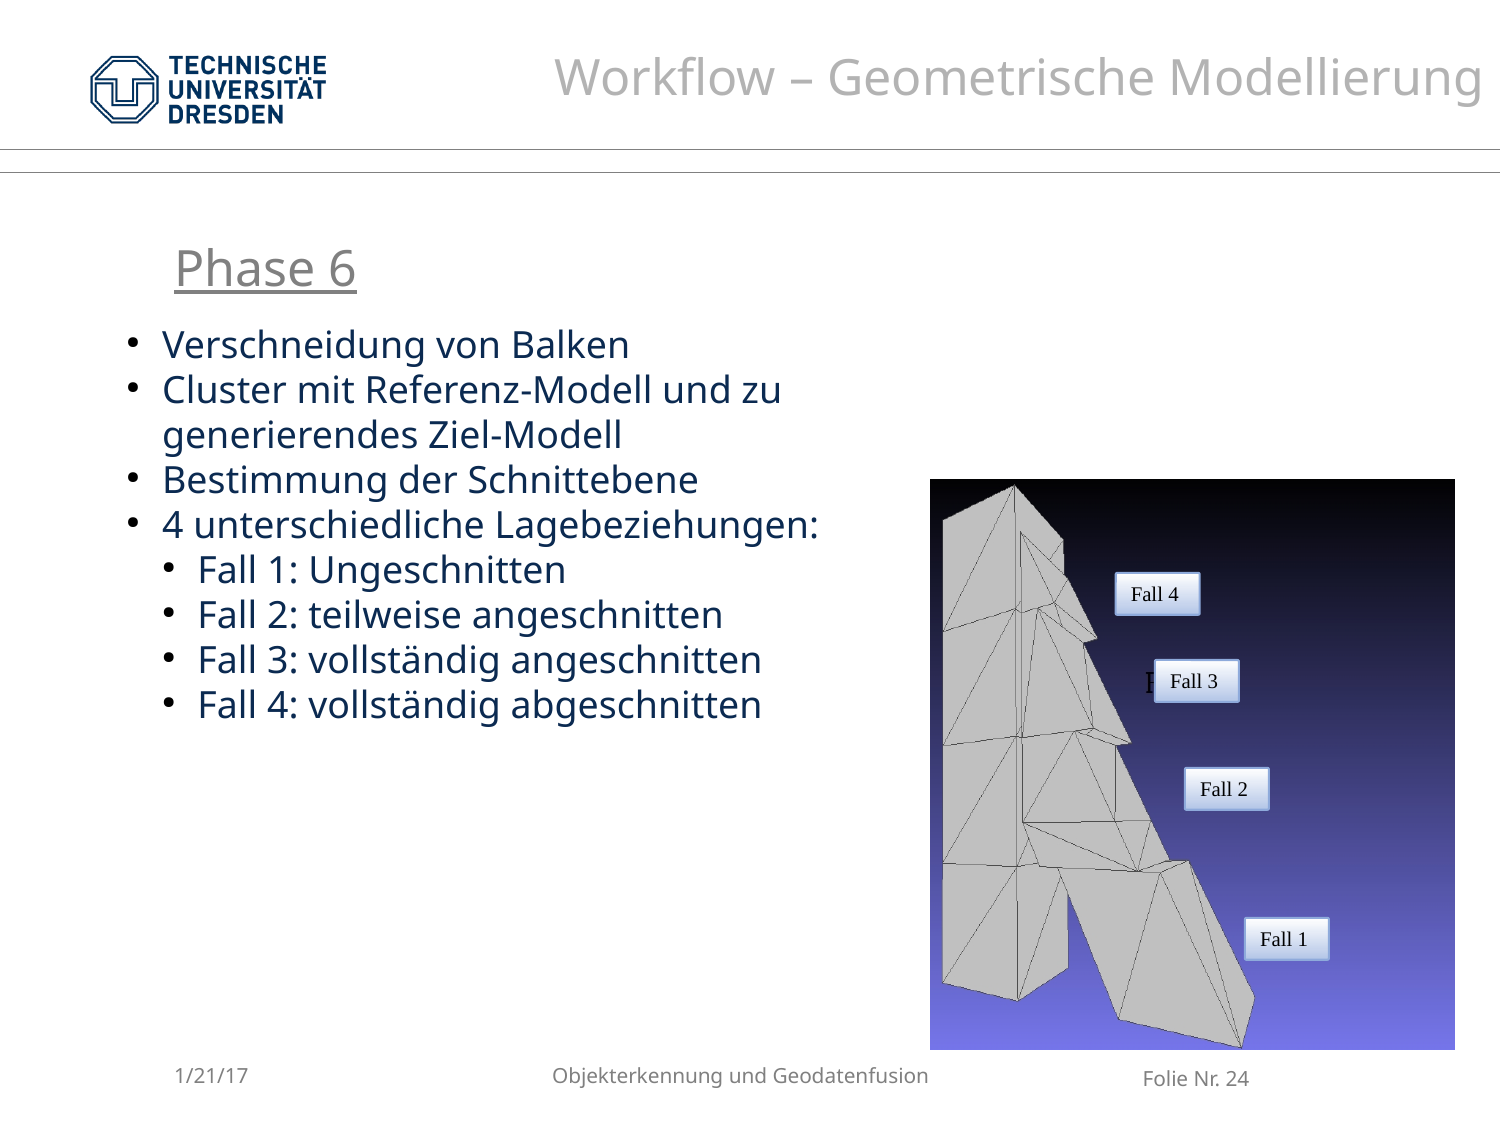

Workflow – Geometrische Modellierung
Phase 6
Verschneidung von Balken
Cluster mit Referenz-Modell und zu generierendes Ziel-Modell
Bestimmung der Schnittebene
4 unterschiedliche Lagebeziehungen:
Fall 1: Ungeschnitten
Fall 2: teilweise angeschnitten
Fall 3: vollständig angeschnitten
Fall 4: vollständig abgeschnitten
Fall 4
Fall 3
Fall 2
Fall 1
1/21/17